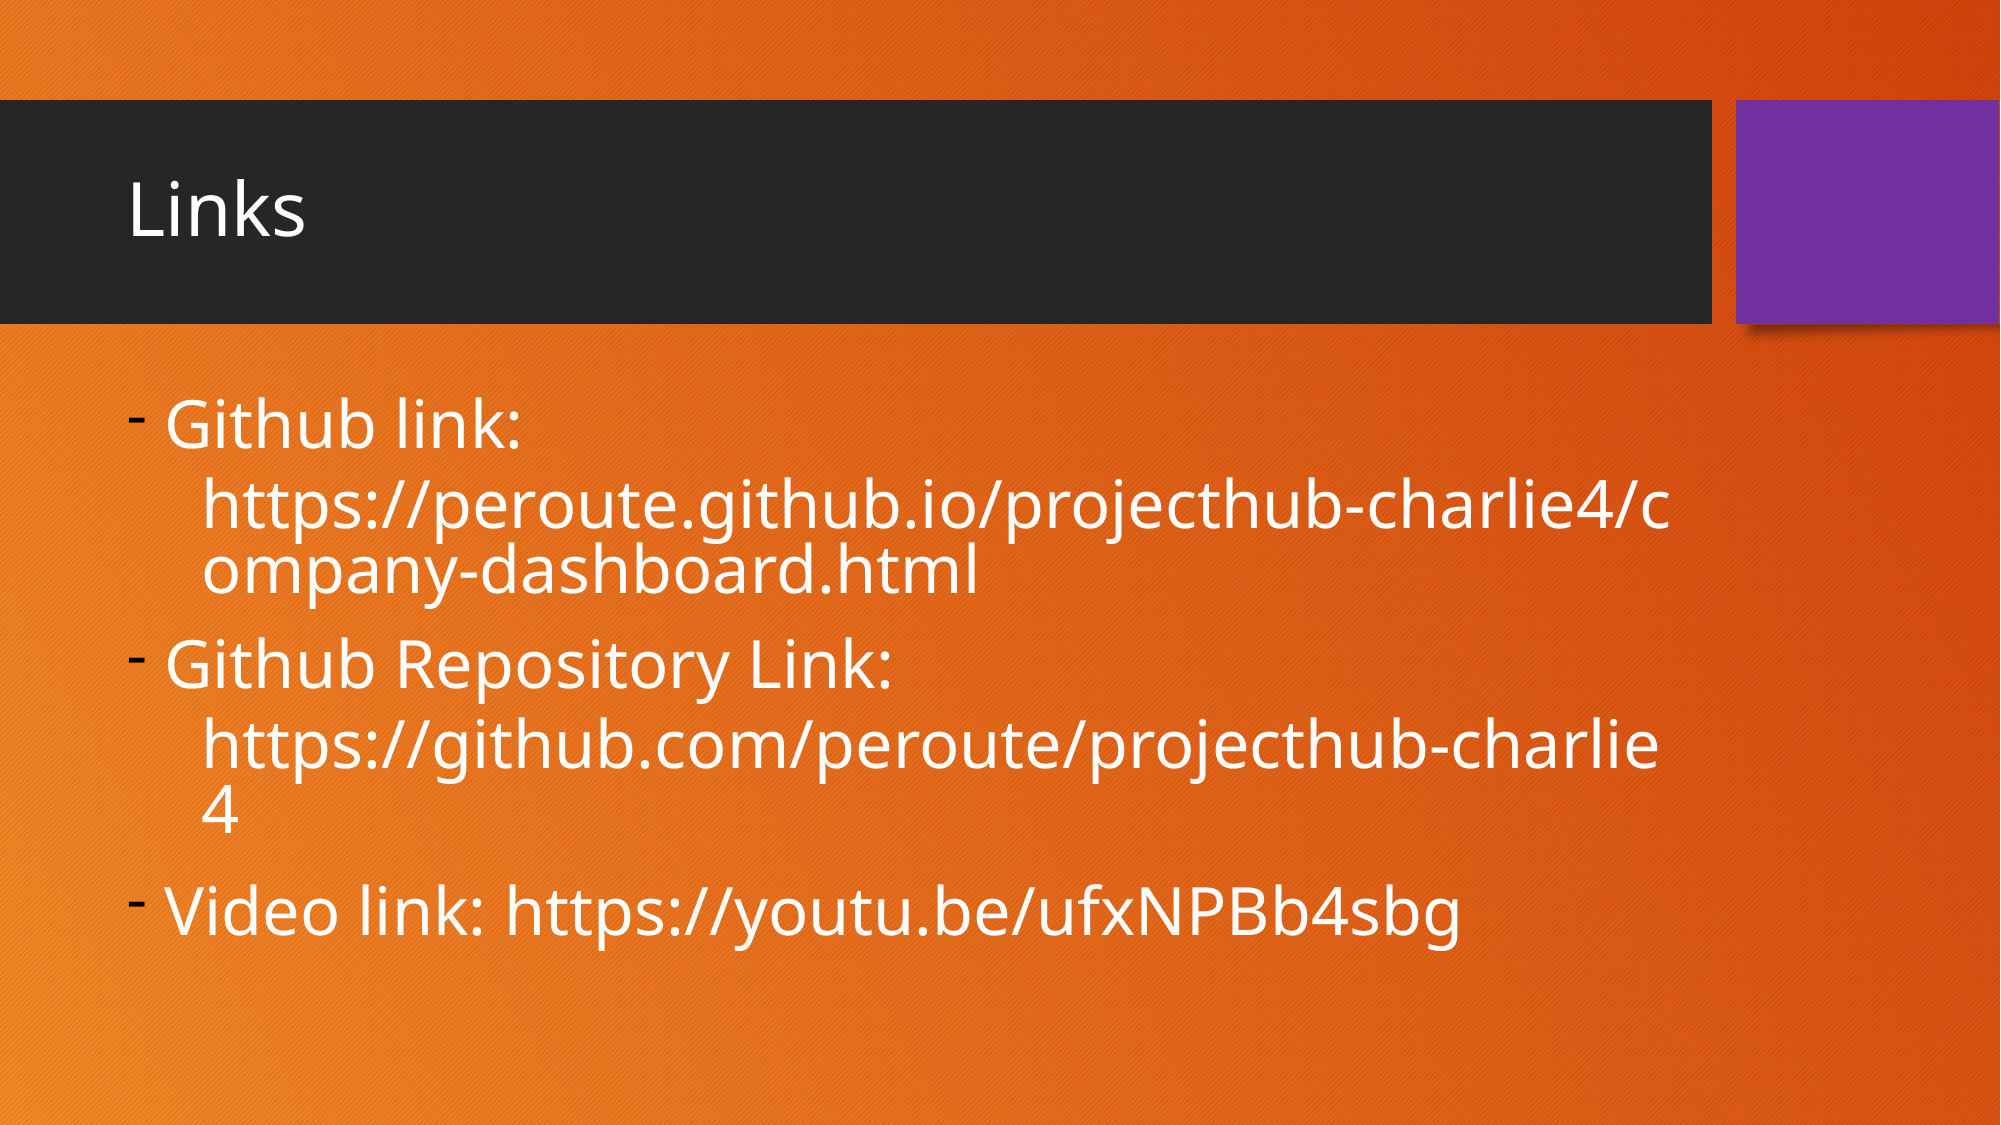

# Links
Github link: https://peroute.github.io/projecthub-charlie4/company-dashboard.html
Github Repository Link: https://github.com/peroute/projecthub-charlie4
Video link: https://youtu.be/ufxNPBb4sbg